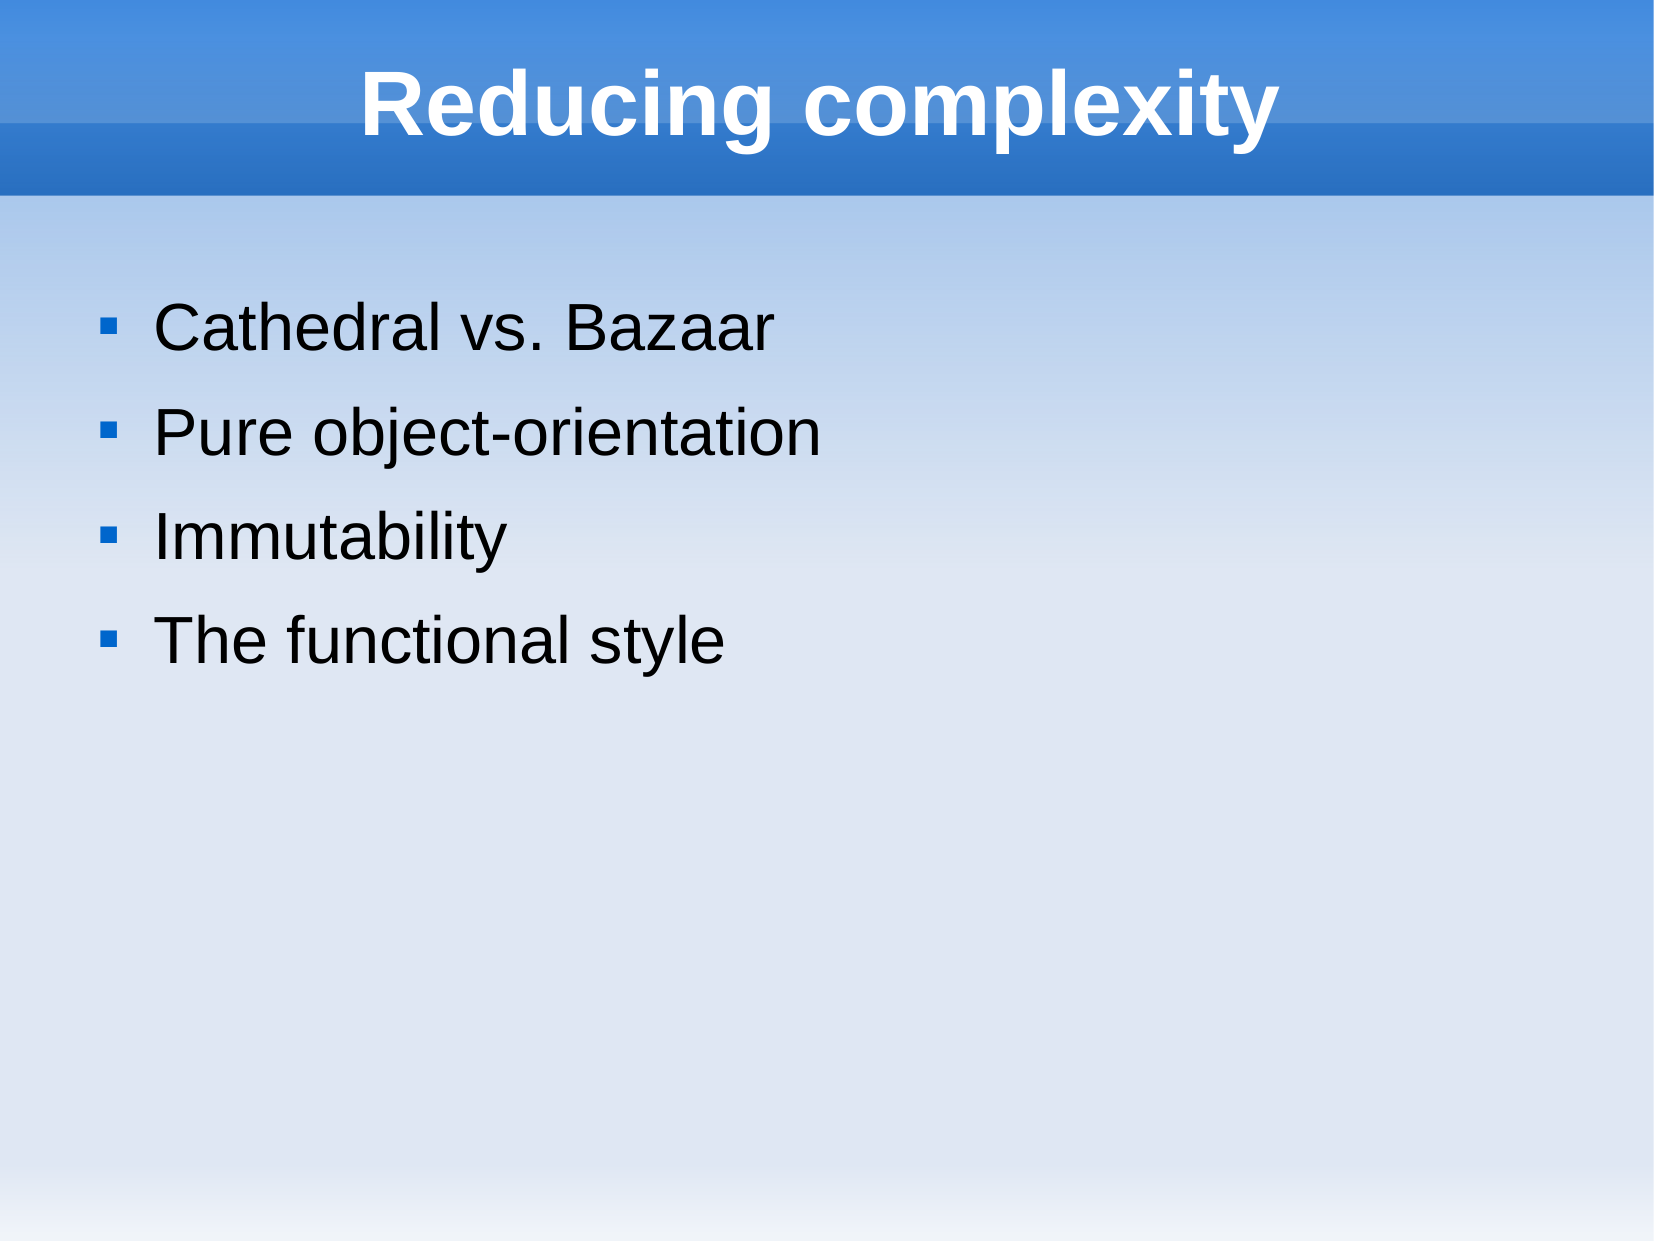

# Reducing complexity
Cathedral vs. Bazaar
Pure object-orientation
Immutability
The functional style